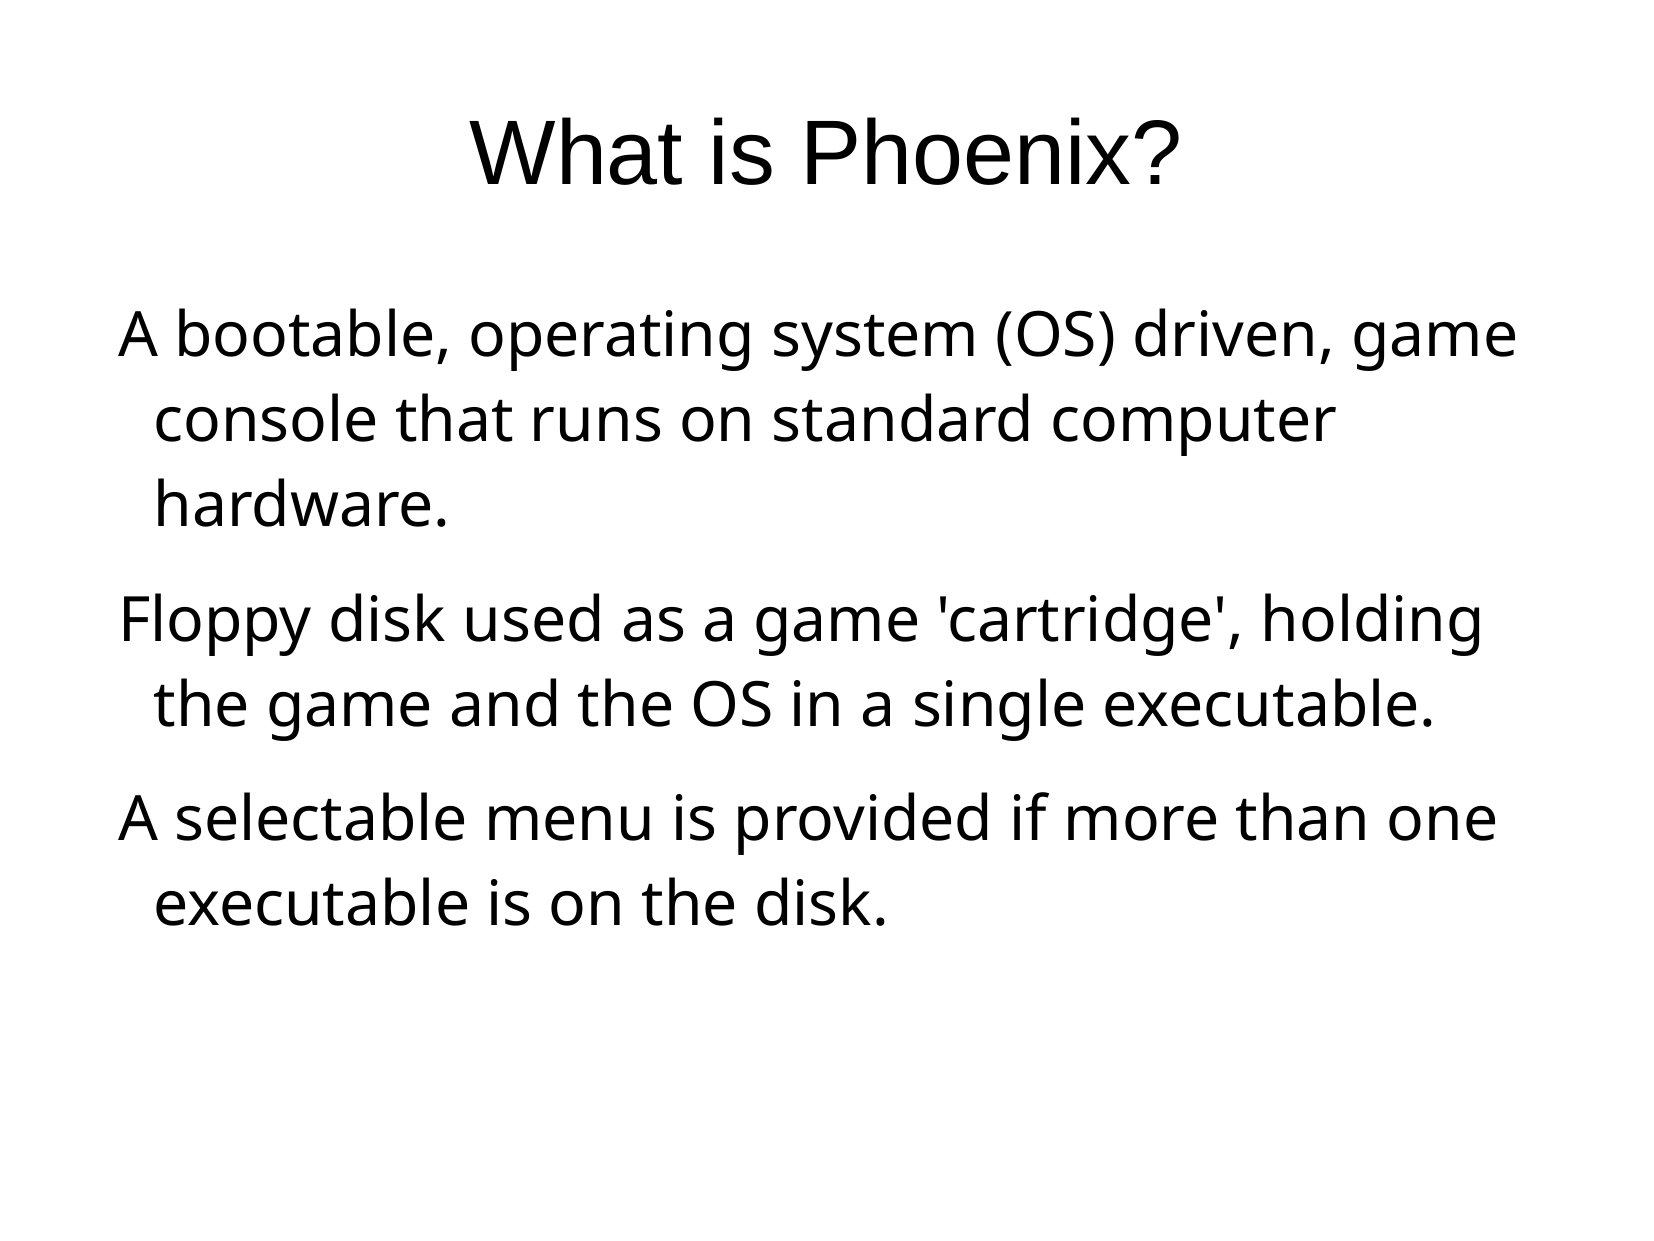

# What is Phoenix?
A bootable, operating system (OS) driven, game console that runs on standard computer hardware.
Floppy disk used as a game 'cartridge', holding the game and the OS in a single executable.
A selectable menu is provided if more than one executable is on the disk.